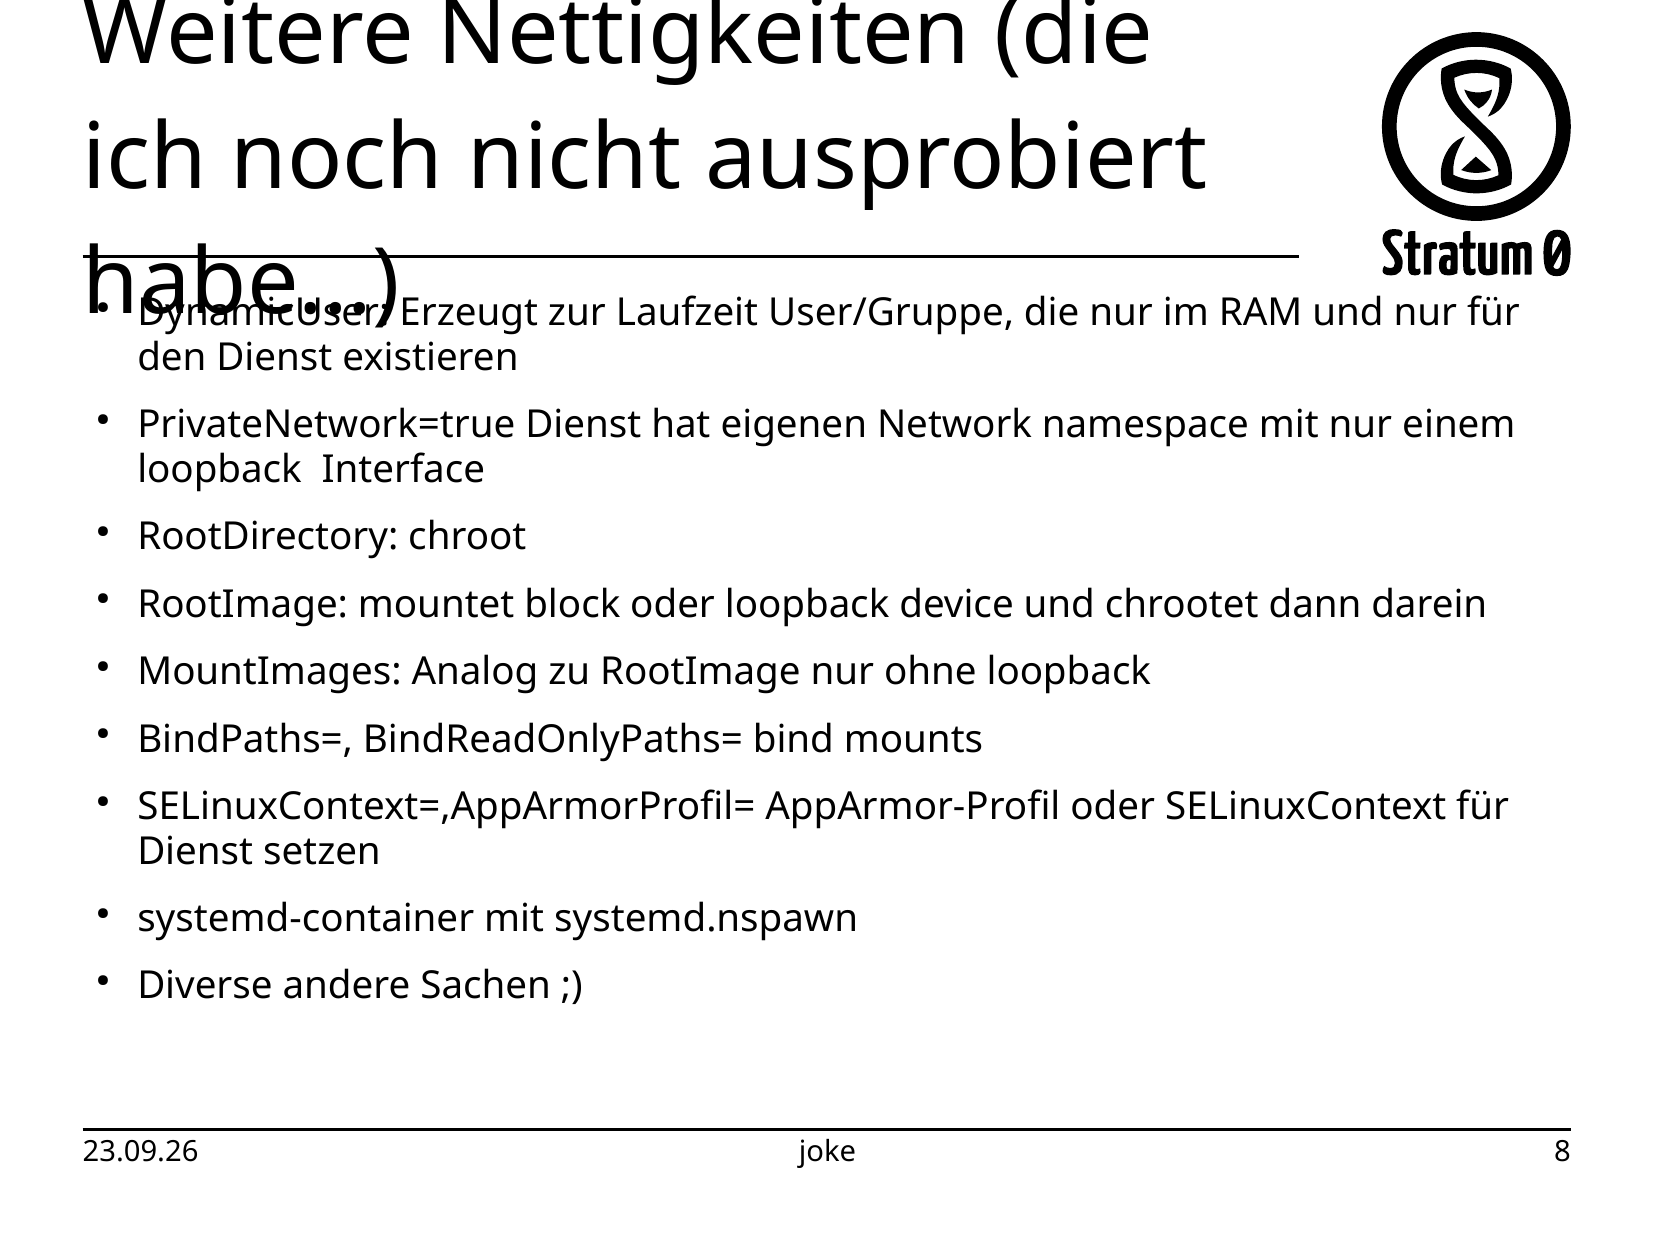

# Weitere Nettigkeiten (die ich noch nicht ausprobiert habe...)
DynamicUser: Erzeugt zur Laufzeit User/Gruppe, die nur im RAM und nur für den Dienst existieren
PrivateNetwork=true Dienst hat eigenen Network namespace mit nur einem loopback Interface
RootDirectory: chroot
RootImage: mountet block oder loopback device und chrootet dann darein
MountImages: Analog zu RootImage nur ohne loopback
BindPaths=, BindReadOnlyPaths= bind mounts
SELinuxContext=,AppArmorProfil= AppArmor-Profil oder SELinuxContext für Dienst setzen
systemd-container mit systemd.nspawn
Diverse andere Sachen ;)
Chrissi^
8